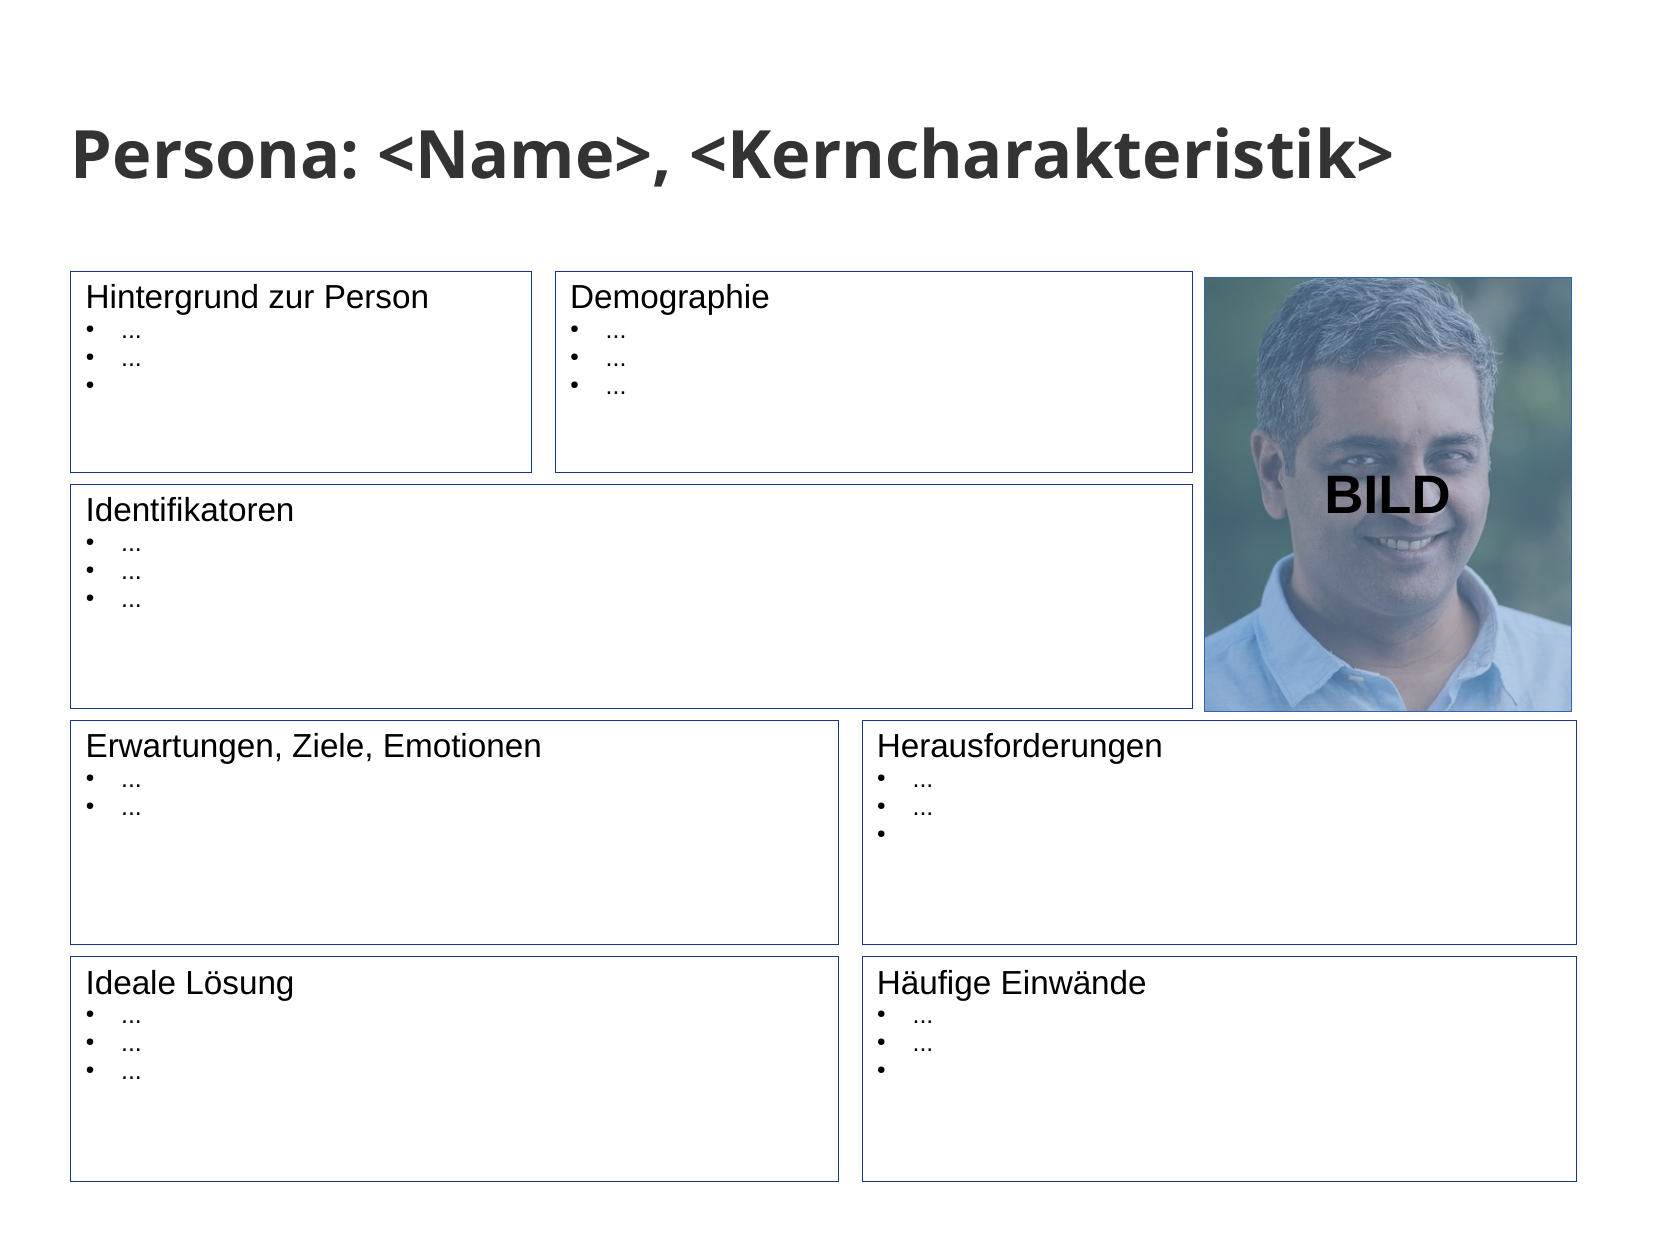

# Persona: <Name>, <Kerncharakteristik>
Hintergrund zur Person
...
...
Demographie
...
...
...
BILD
Identifikatoren
...
...
...
Erwartungen, Ziele, Emotionen
...
...
Herausforderungen
...
...
Ideale Lösung
...
...
...
Häufige Einwände
...
...
5